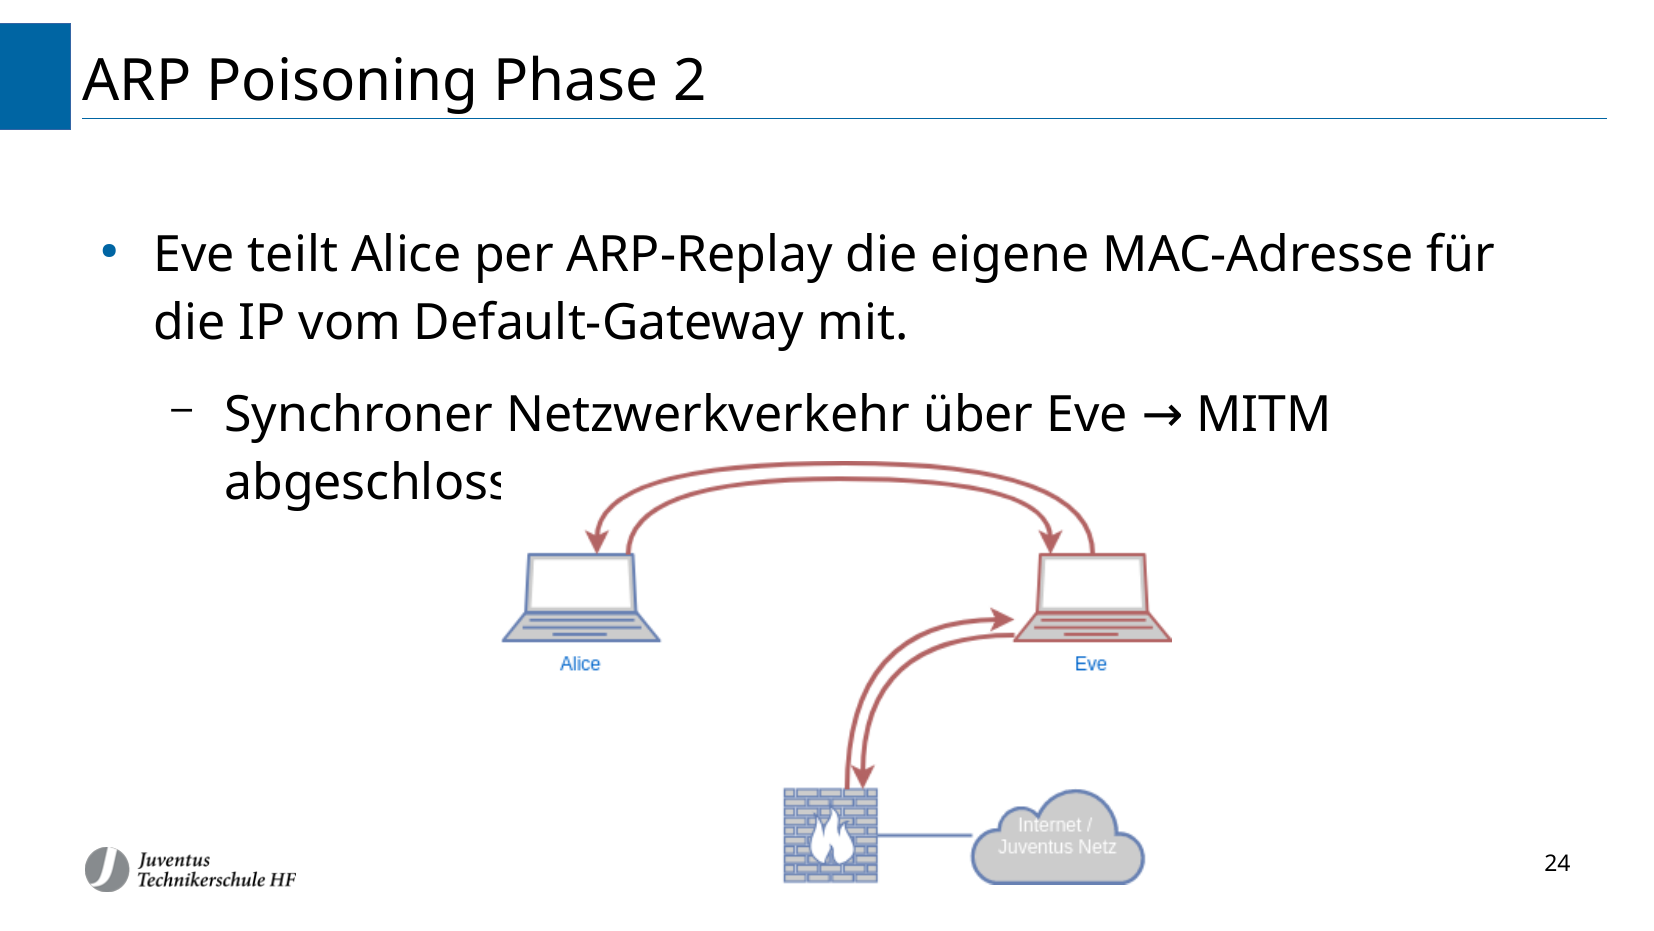

# ARP Poisoning Phase 2
Eve teilt Alice per ARP-Replay die eigene MAC-Adresse für die IP vom Default-Gateway mit.
Synchroner Netzwerkverkehr über Eve → MITM abgeschlossen
2018-2023
24